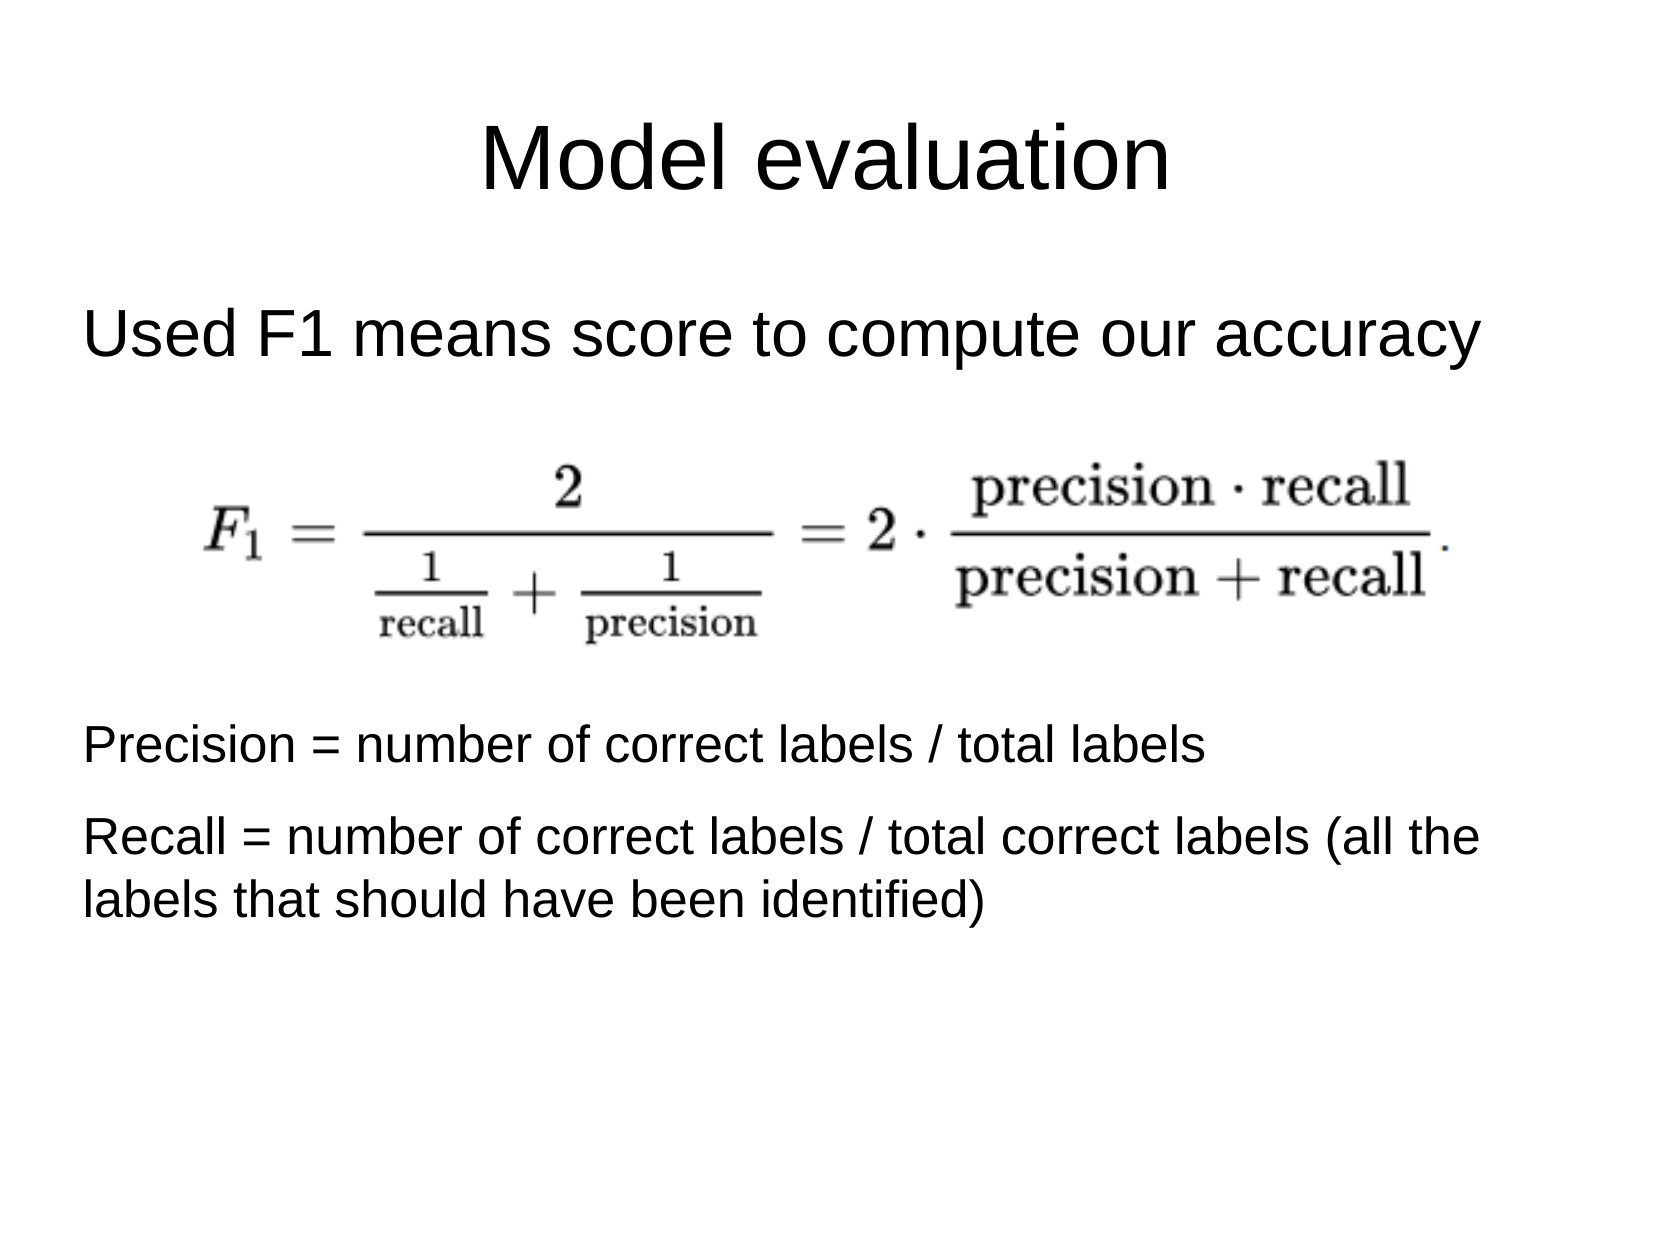

# Model evaluation
Used F1 means score to compute our accuracy
Precision = number of correct labels / total labels
Recall = number of correct labels / total correct labels (all the labels that should have been identified)